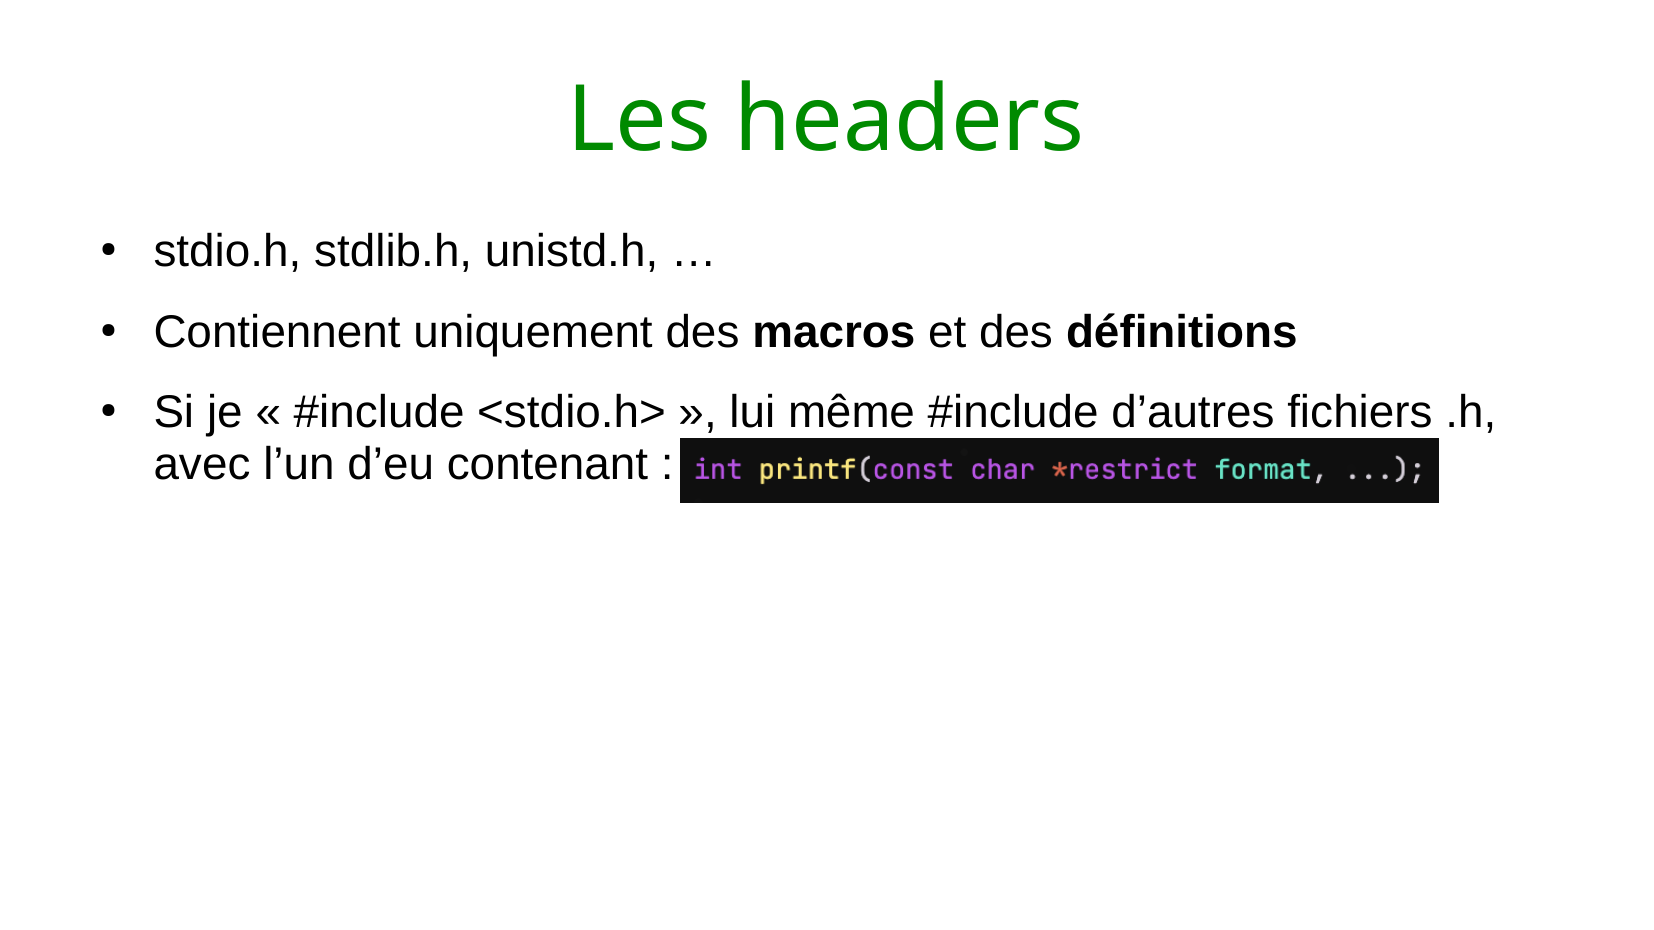

# Les headers
stdio.h, stdlib.h, unistd.h, …
Contiennent uniquement des macros et des définitions
Si je « #include <stdio.h> », lui même #include d’autres fichiers .h, avec l’un d’eu contenant :